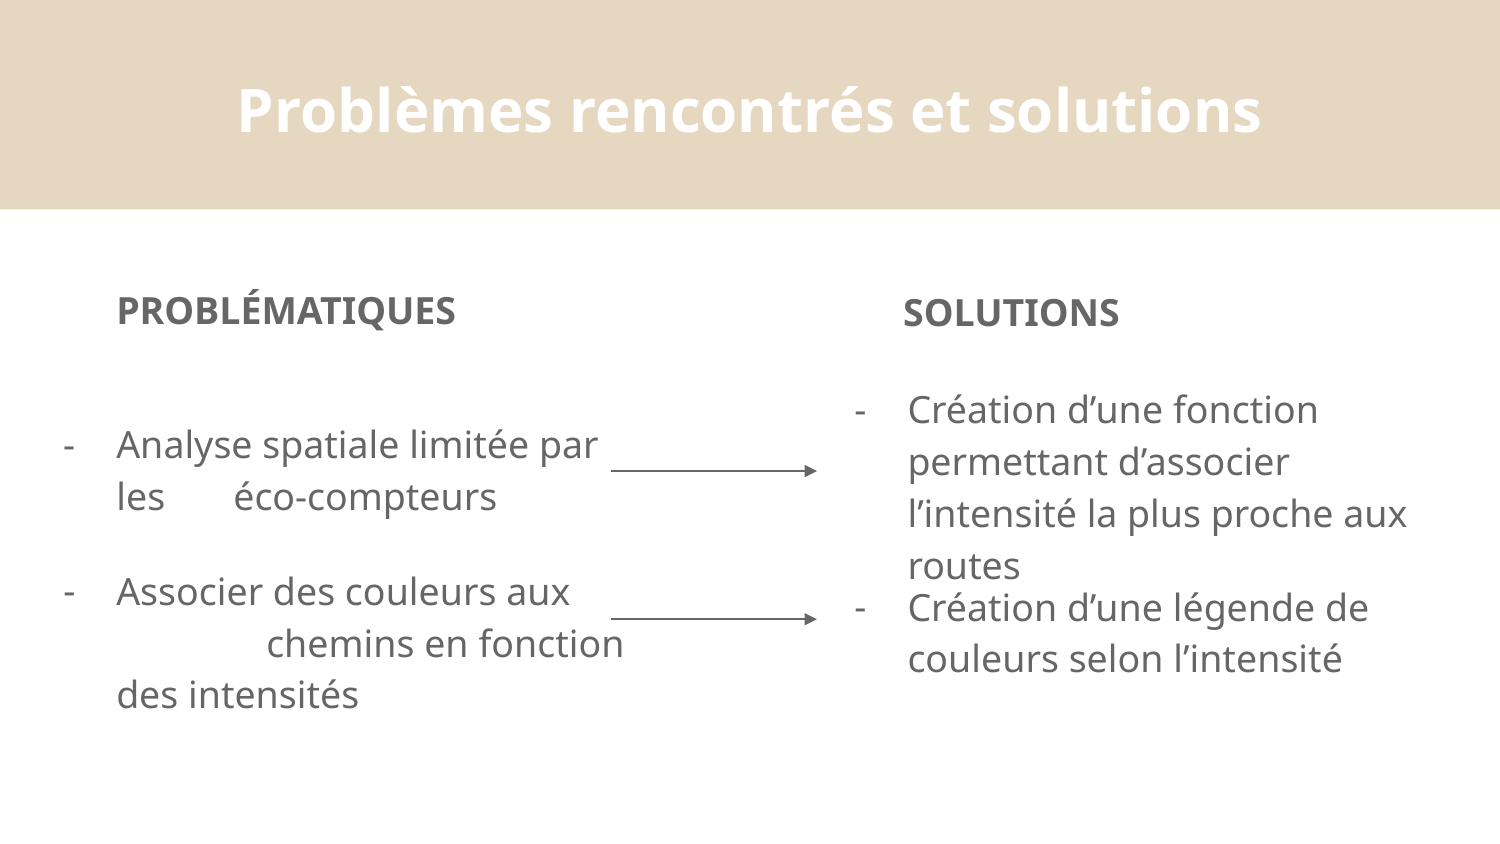

# Problèmes rencontrés et solutions
PROBLÉMATIQUES
SOLUTIONS
Création d’une fonction permettant d’associer l’intensité la plus proche aux routes
Analyse spatiale limitée par les éco-compteurs
Associer des couleurs aux 		chemins en fonction des intensités
Création d’une légende de couleurs selon l’intensité